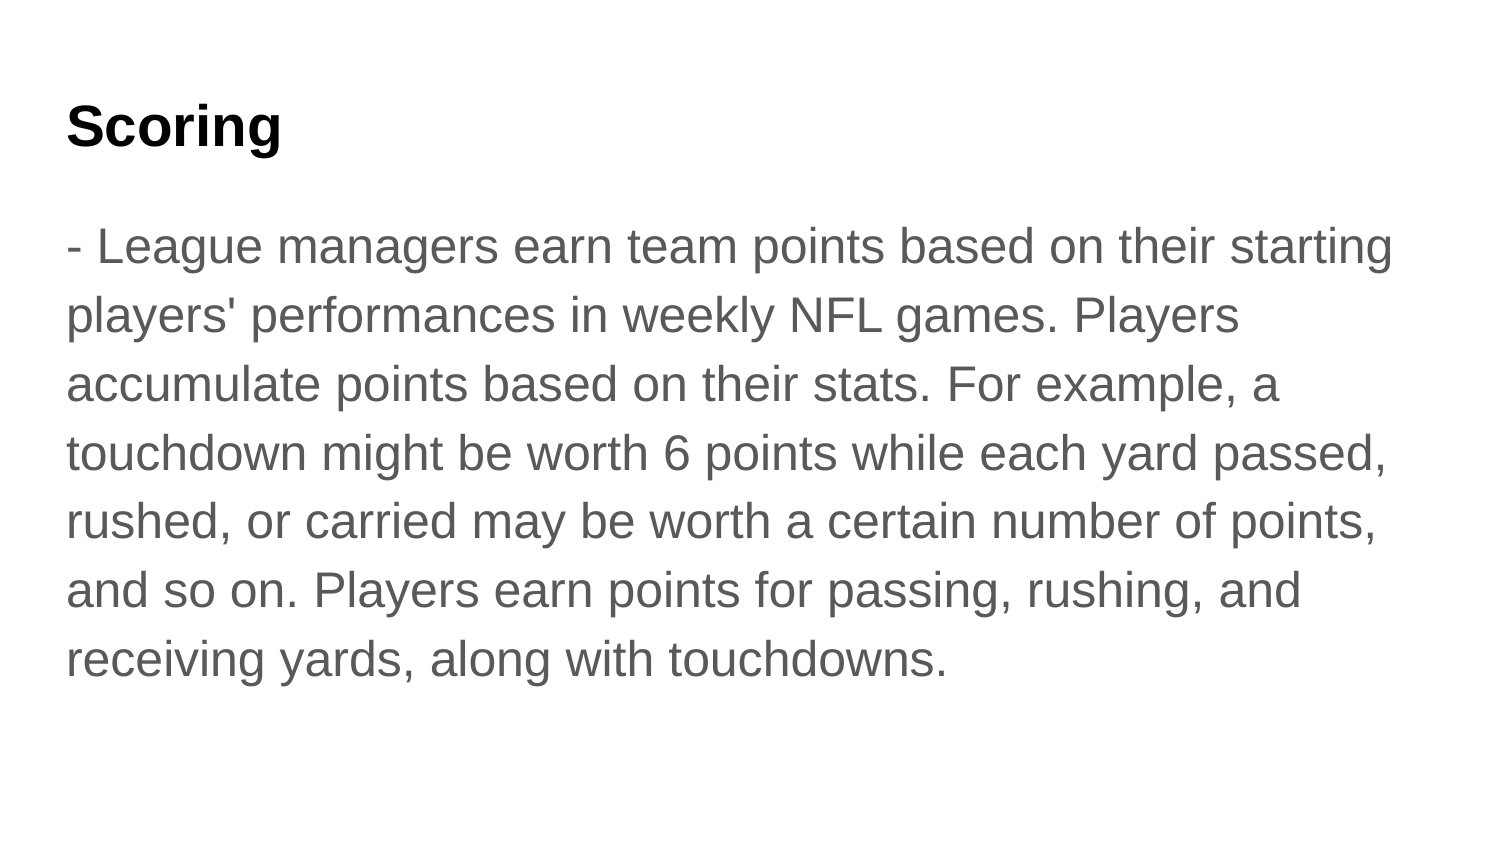

# Scoring
- League managers earn team points based on their starting players' performances in weekly NFL games. Players accumulate points based on their stats. For example, a touchdown might be worth 6 points while each yard passed, rushed, or carried may be worth a certain number of points, and so on. Players earn points for passing, rushing, and receiving yards, along with touchdowns.